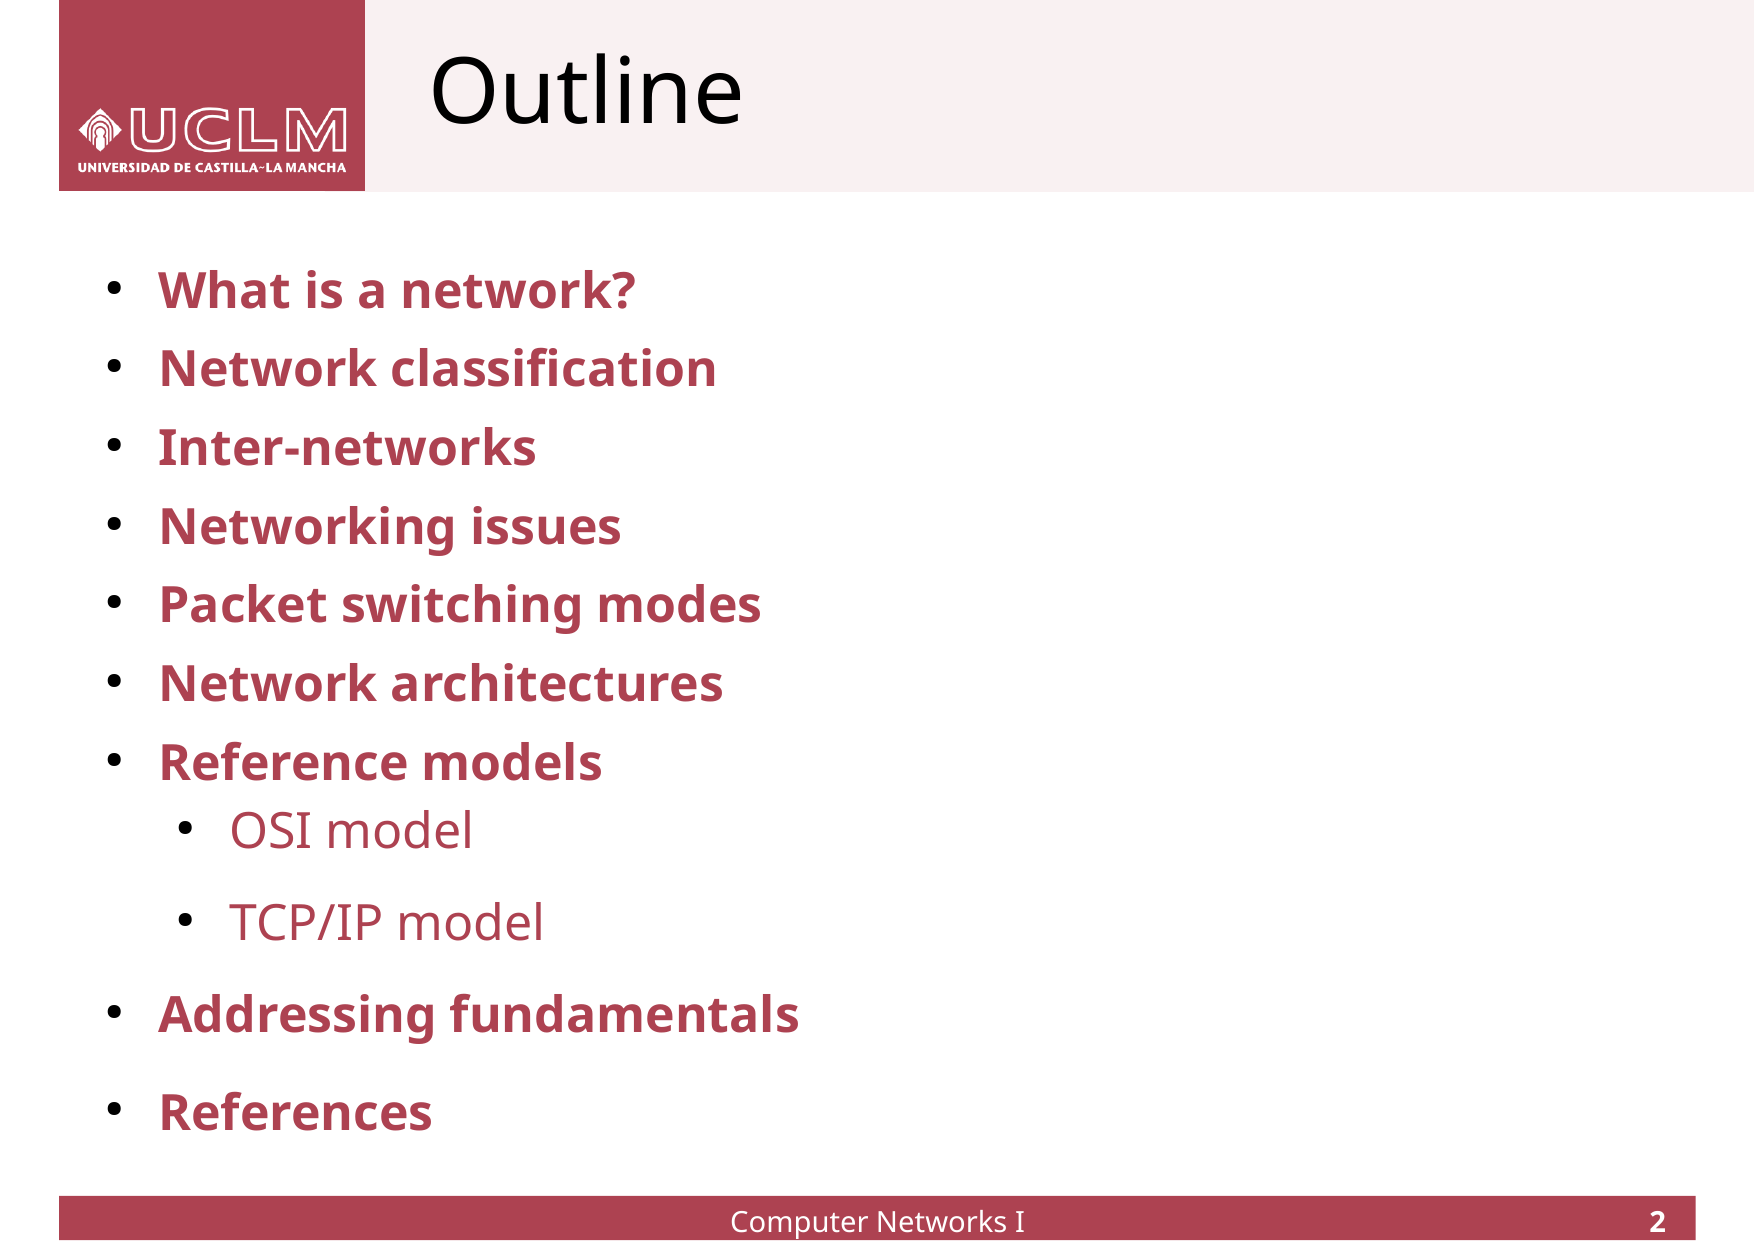

# Outline
What is a network?
Network classification
Inter-networks
Networking issues
Packet switching modes
Network architectures
Reference models
OSI model
TCP/IP model
Addressing fundamentals
References
Computer Networks I
2